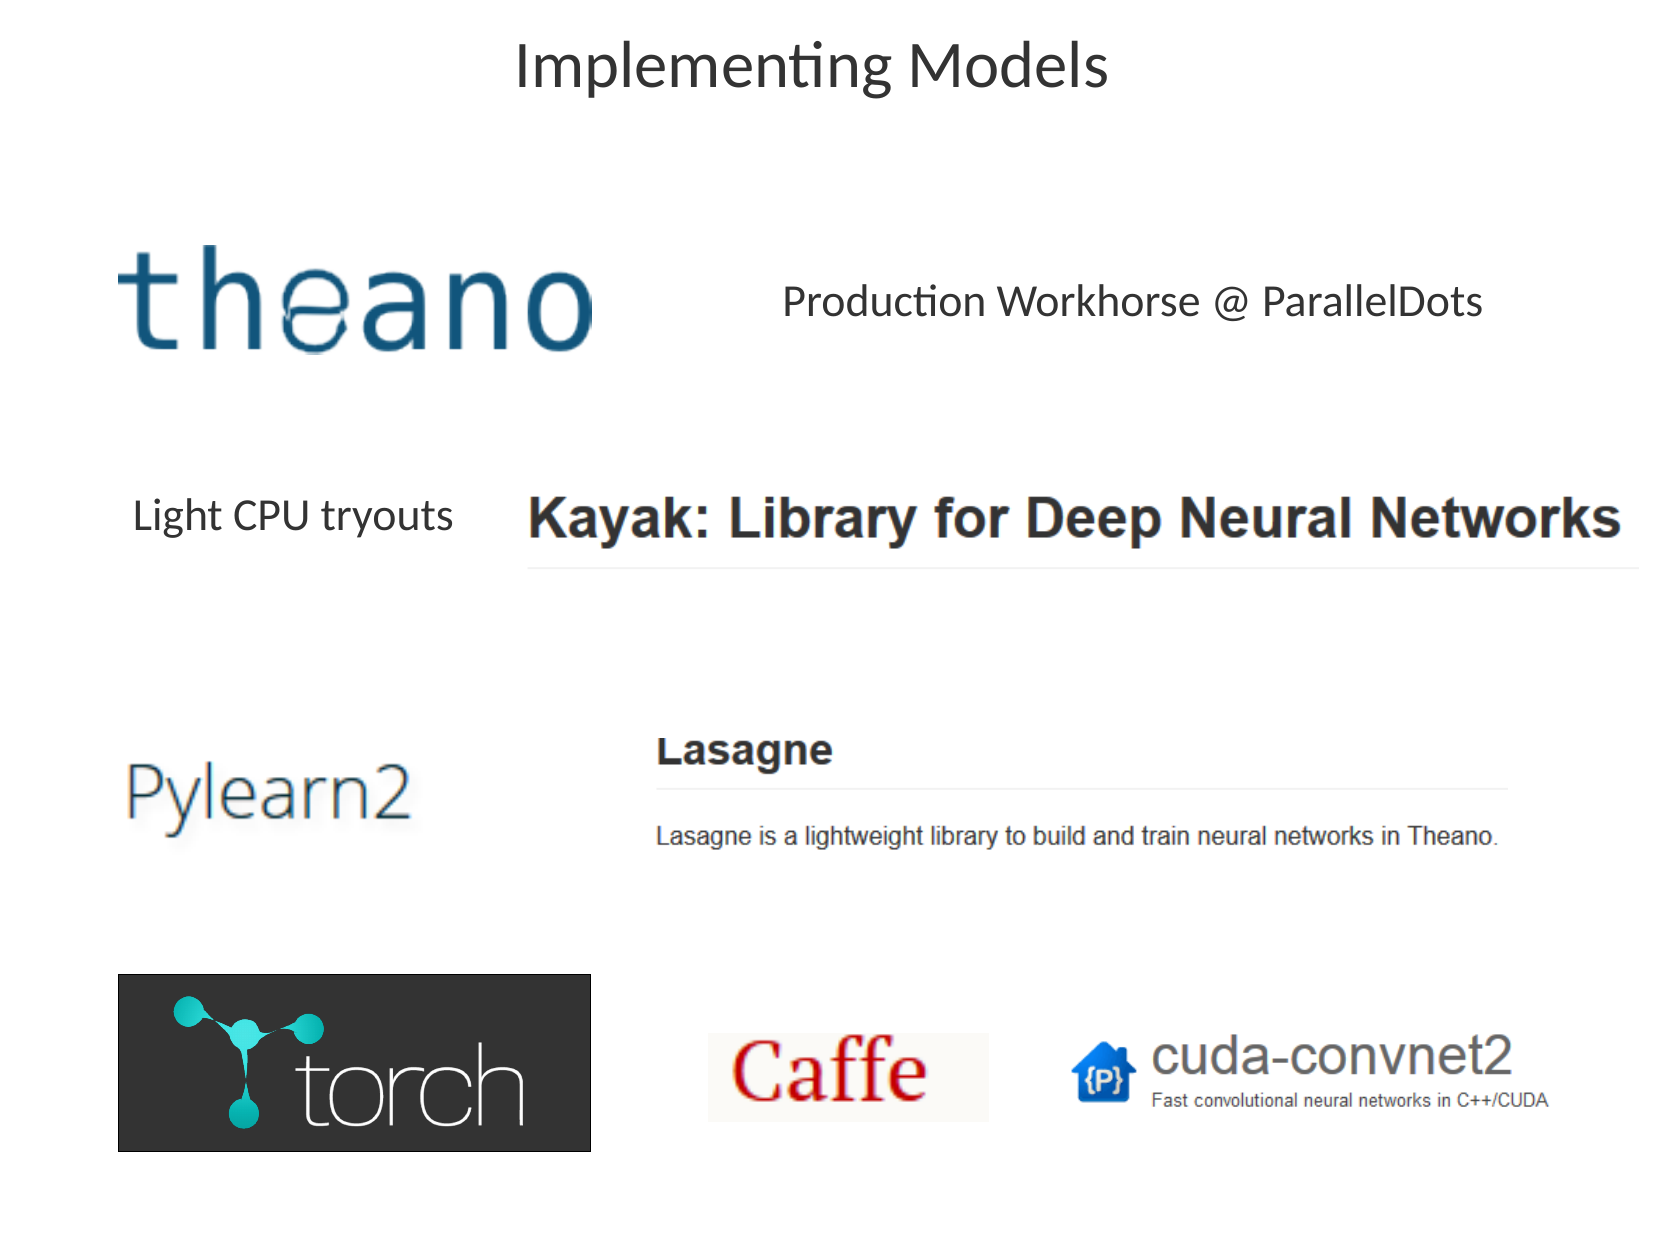

Implementing Models
Production Workhorse @ ParallelDots
Light CPU tryouts